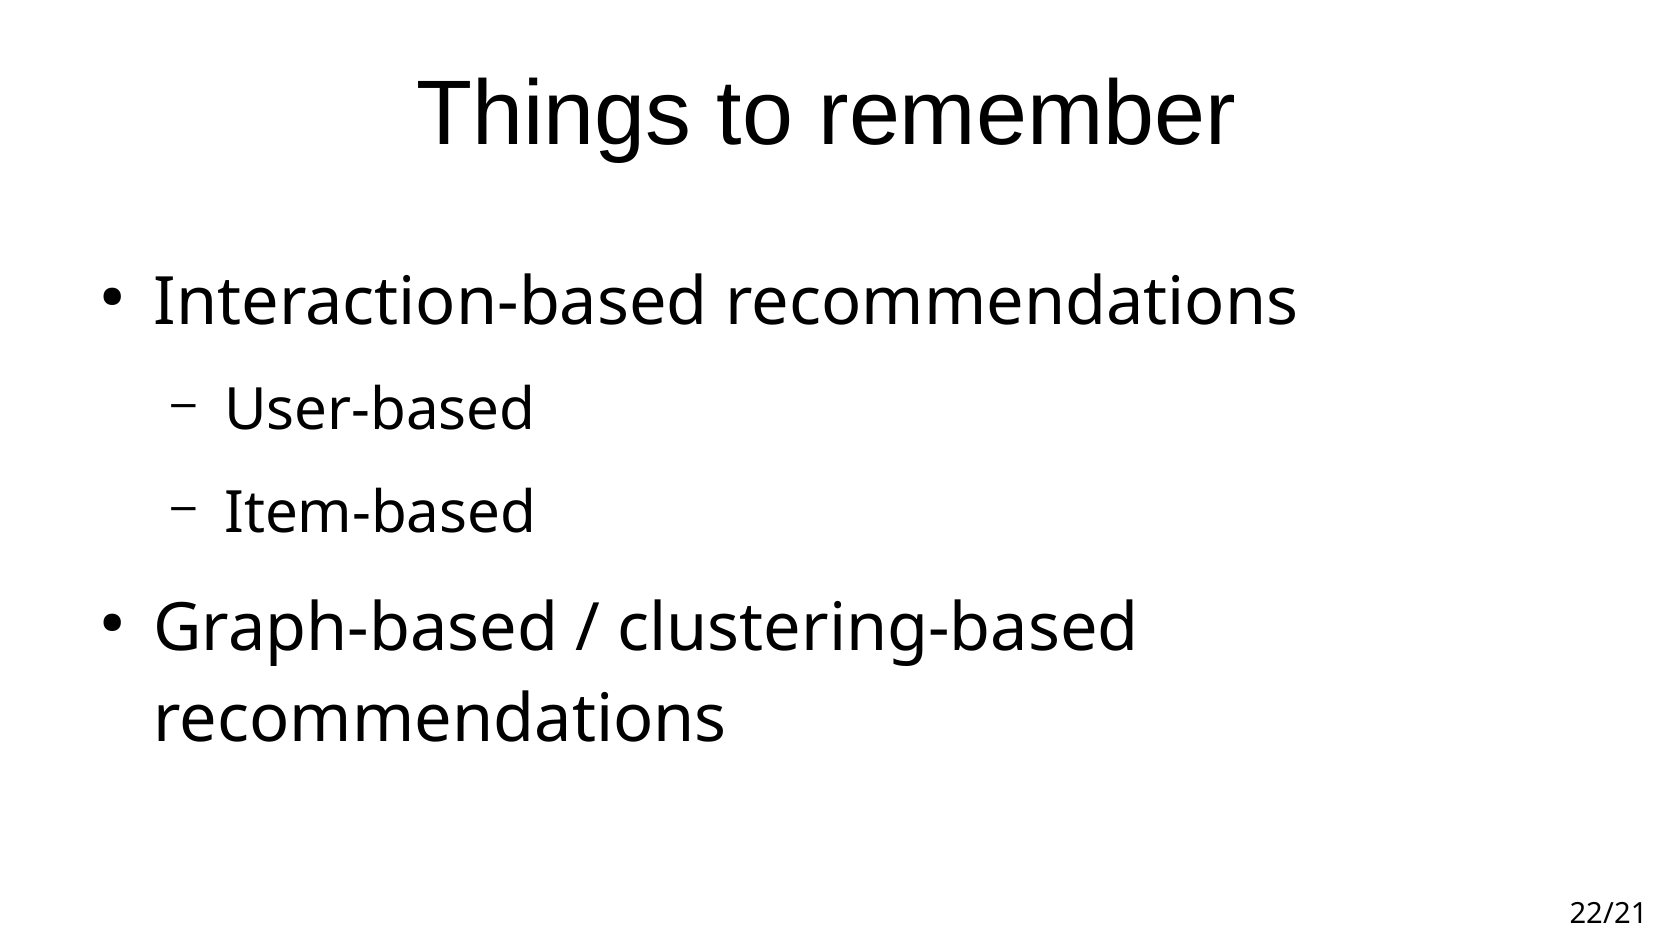

# Things to remember
Interaction-based recommendations
User-based
Item-based
Graph-based / clustering-based recommendations
22